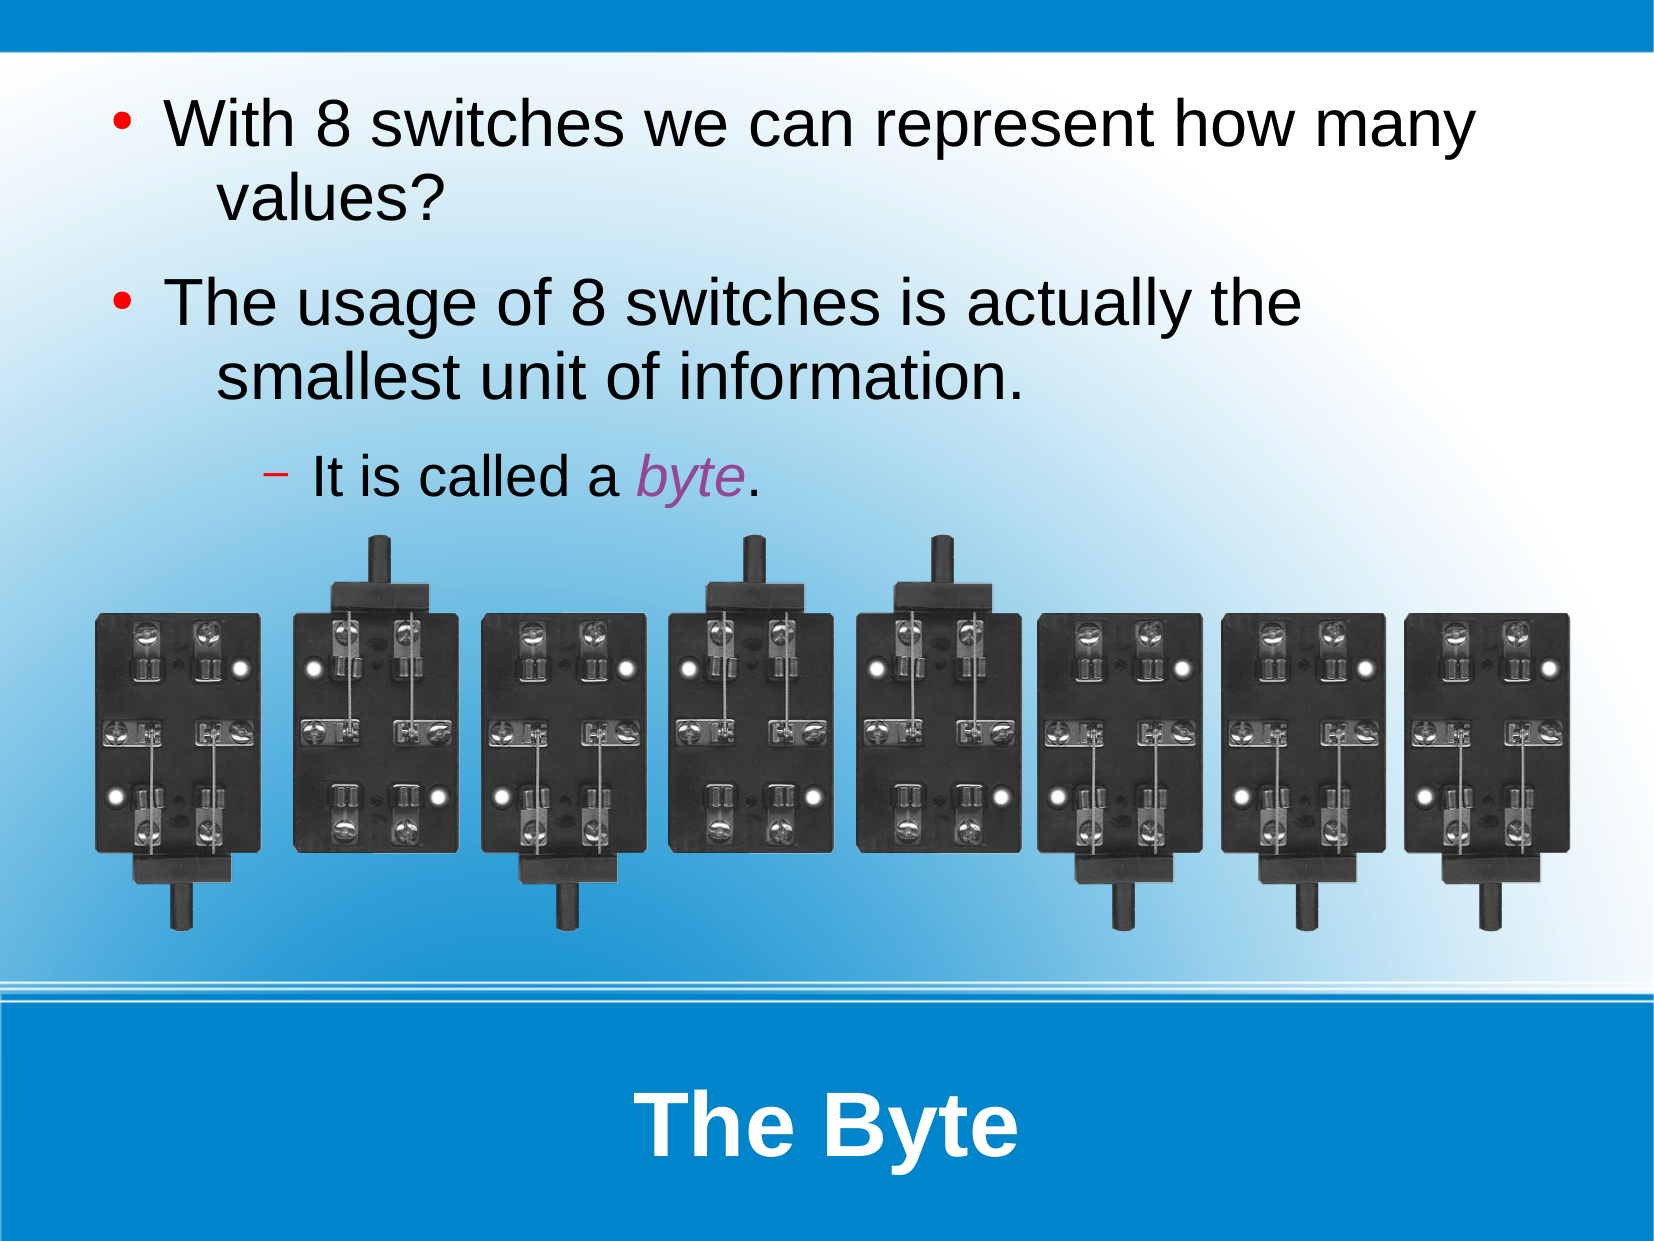

With 8 switches we can represent how many
values?
The usage of 8 switches is actually the smallest unit of information.
It is called a byte.
# The Byte